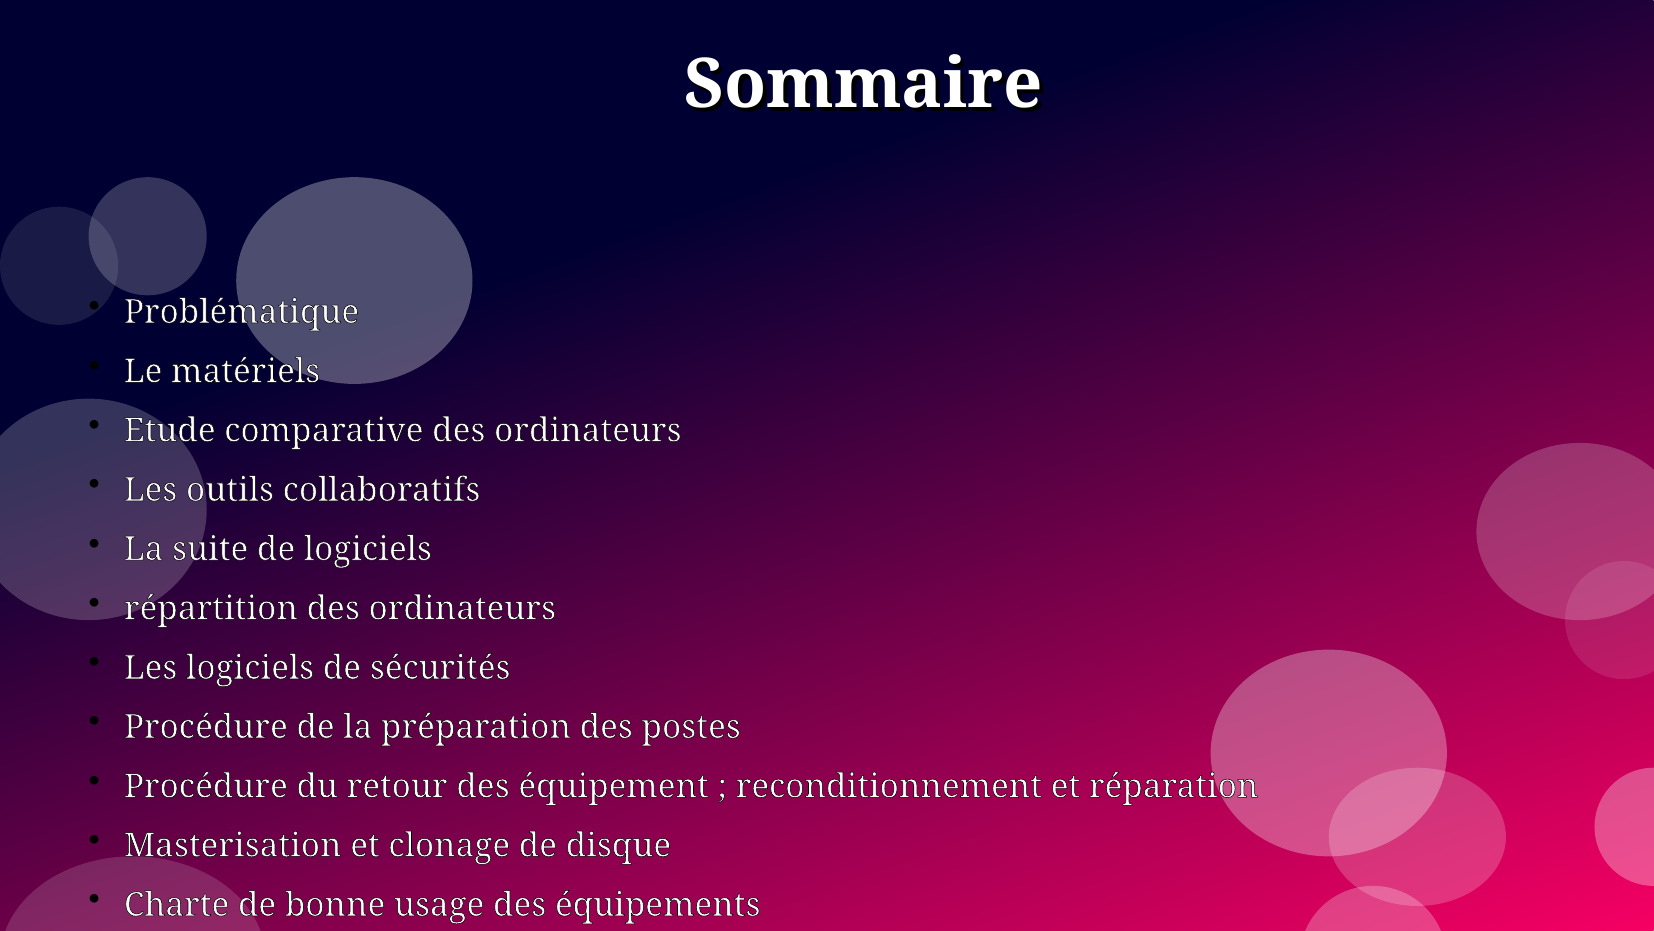

# Sommaire
Problématique
Le matériels
Etude comparative des ordinateurs
Les outils collaboratifs
La suite de logiciels
répartition des ordinateurs
Les logiciels de sécurités
Procédure de la préparation des postes
Procédure du retour des équipement ; reconditionnement et réparation
Masterisation et clonage de disque
Charte de bonne usage des équipements